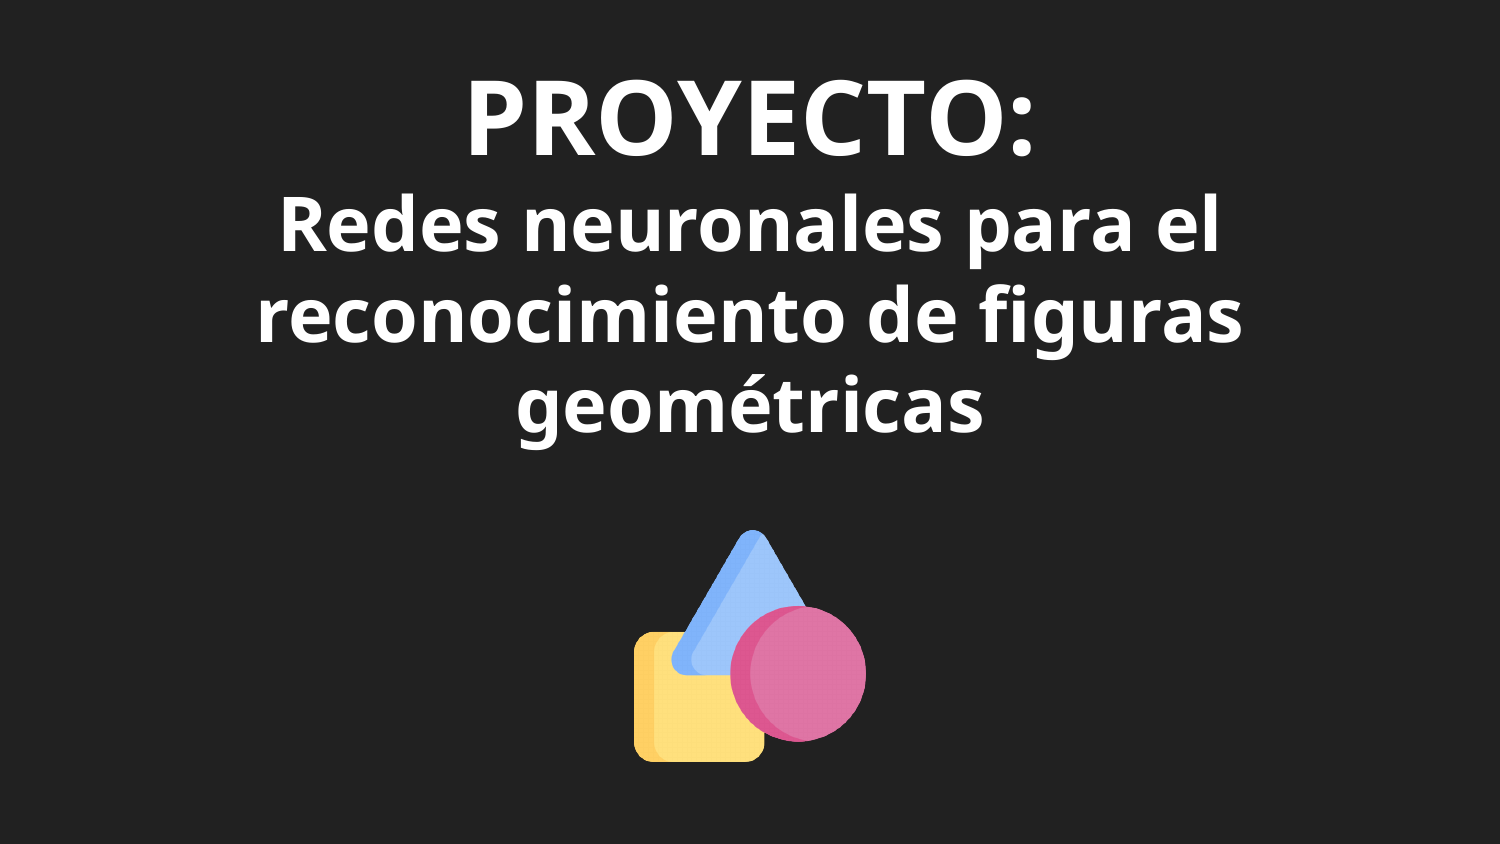

# PROYECTO: Redes neuronales para el reconocimiento de figuras geométricas